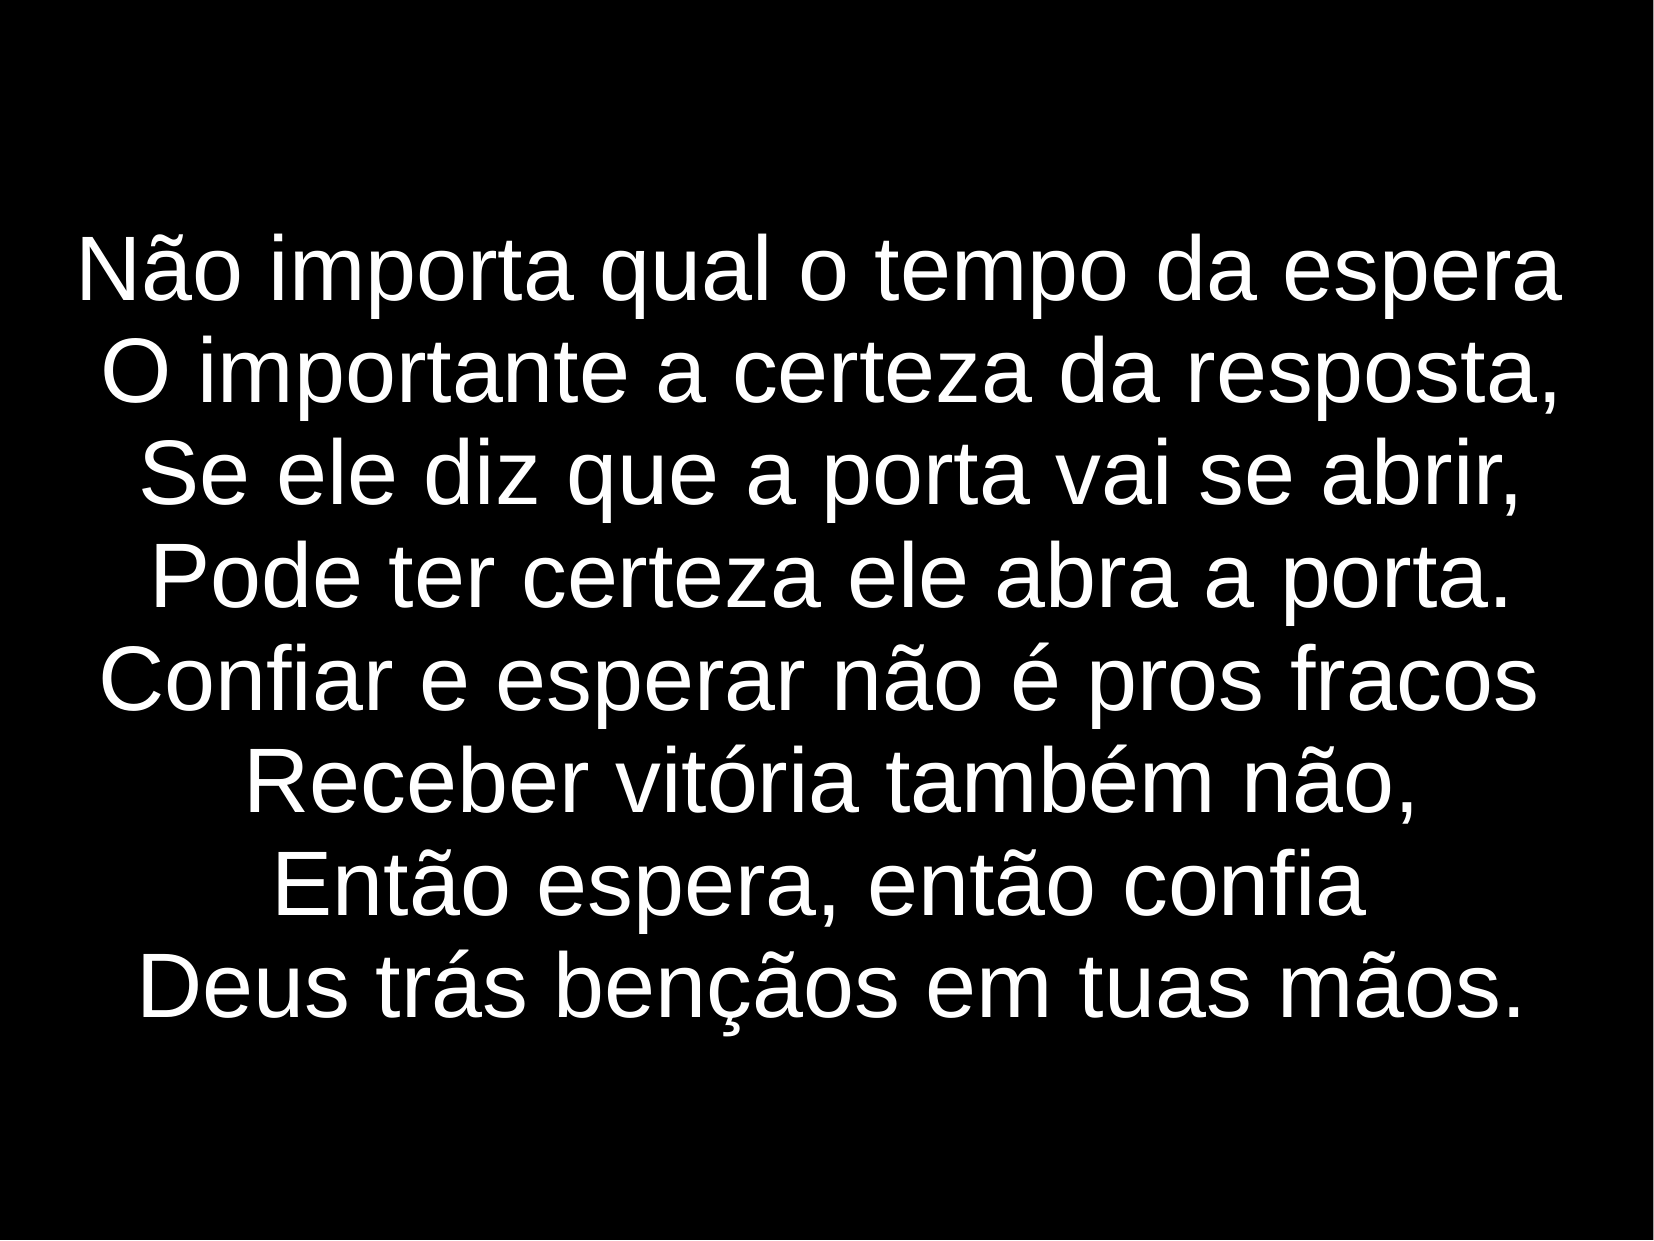

# Não importa qual o tempo da espera
O importante a certeza da resposta,
Se ele diz que a porta vai se abrir,
Pode ter certeza ele abra a porta.
Confiar e esperar não é pros fracos
Receber vitória também não,
Então espera, então confia
Deus trás bençãos em tuas mãos.